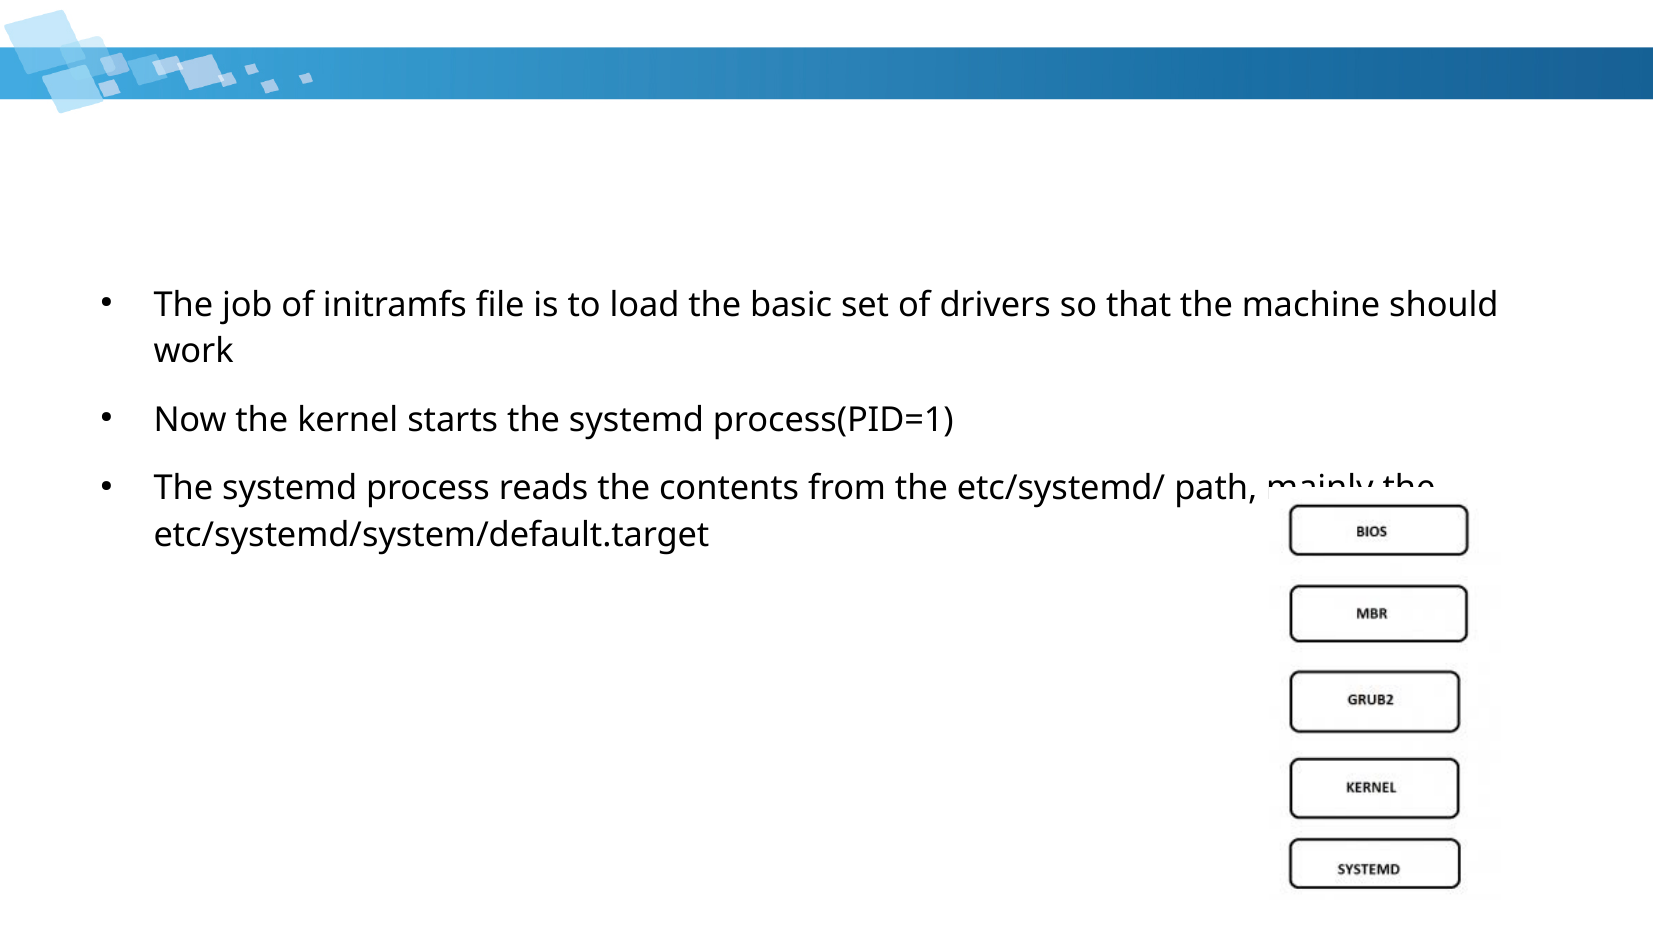

#
The job of initramfs file is to load the basic set of drivers so that the machine should work
Now the kernel starts the systemd process(PID=1)
The systemd process reads the contents from the etc/systemd/ path, mainly the etc/systemd/system/default.target